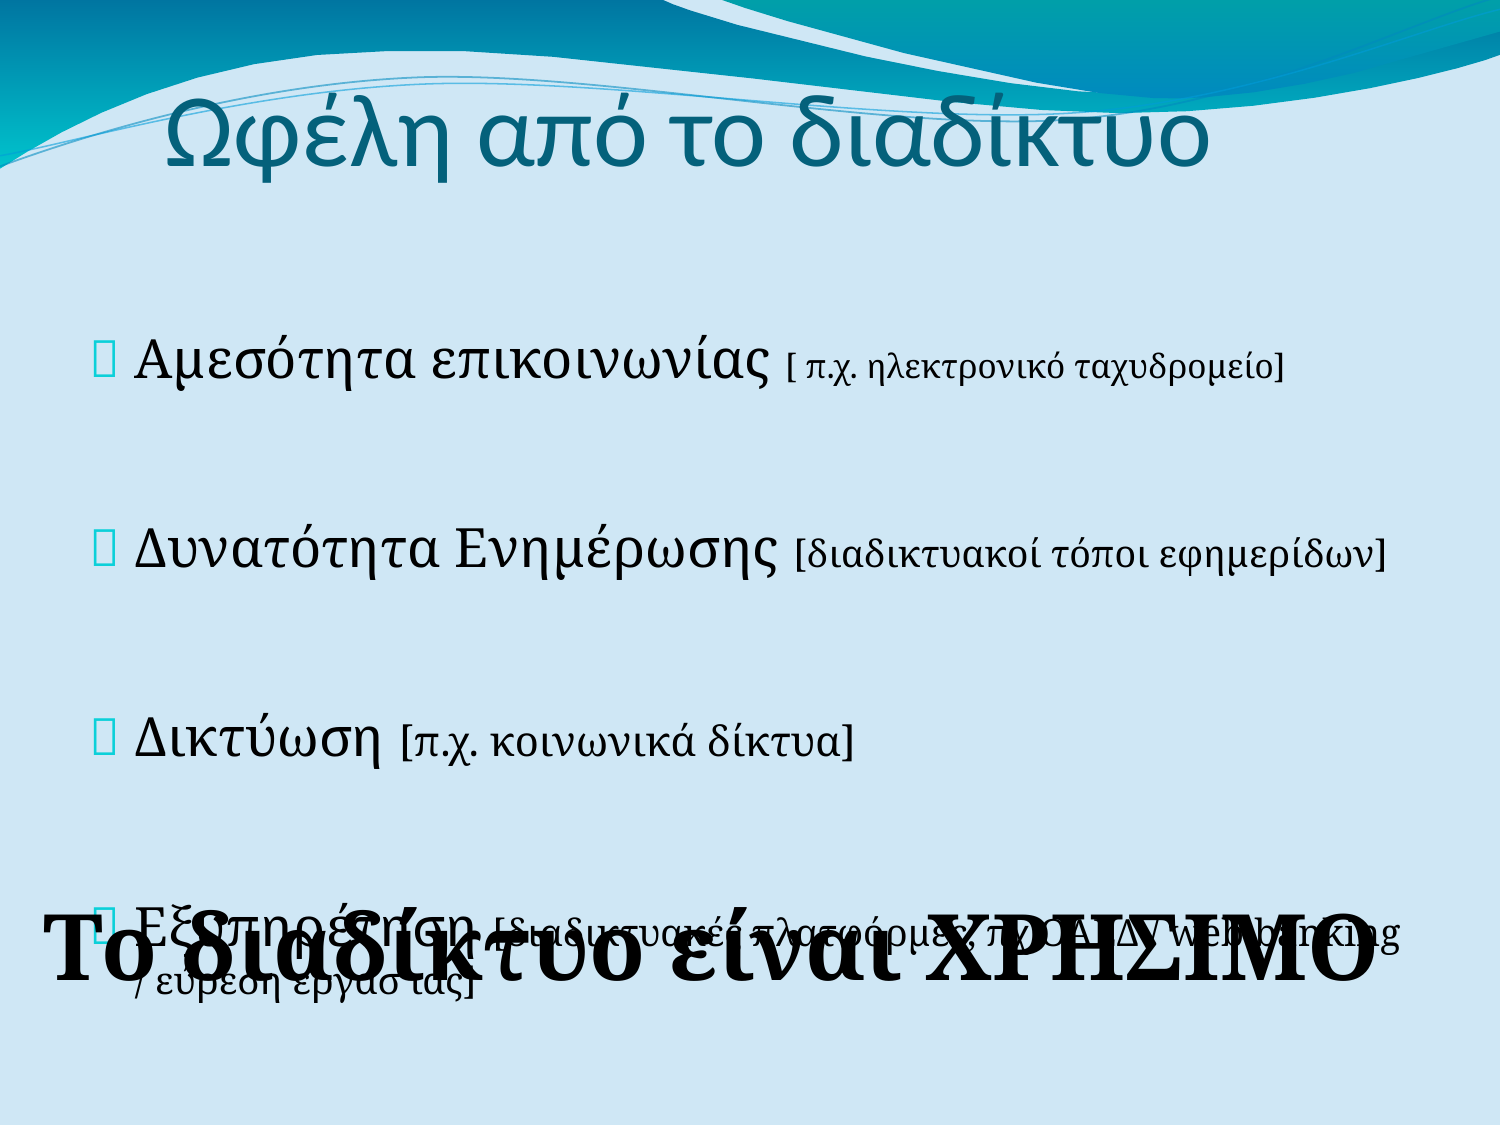

# Ωφέλη από το διαδίκτυο
Αμεσότητα επικοινωνίας [ π.χ. ηλεκτρονικό ταχυδρομείο]
Δυνατότητα Ενημέρωσης [διαδικτυακοί τόποι εφημερίδων]
Δικτύωση [π.χ. κοινωνικά δίκτυα]
Εξυπηρέτηση [διαδικτυακές πλατφόρμες, πχ ΟΑΕΔ / web banking / εύρεση εργασ’ιας]
Το διαδίκτυο είναι ΧΡΗΣΙΜΟ